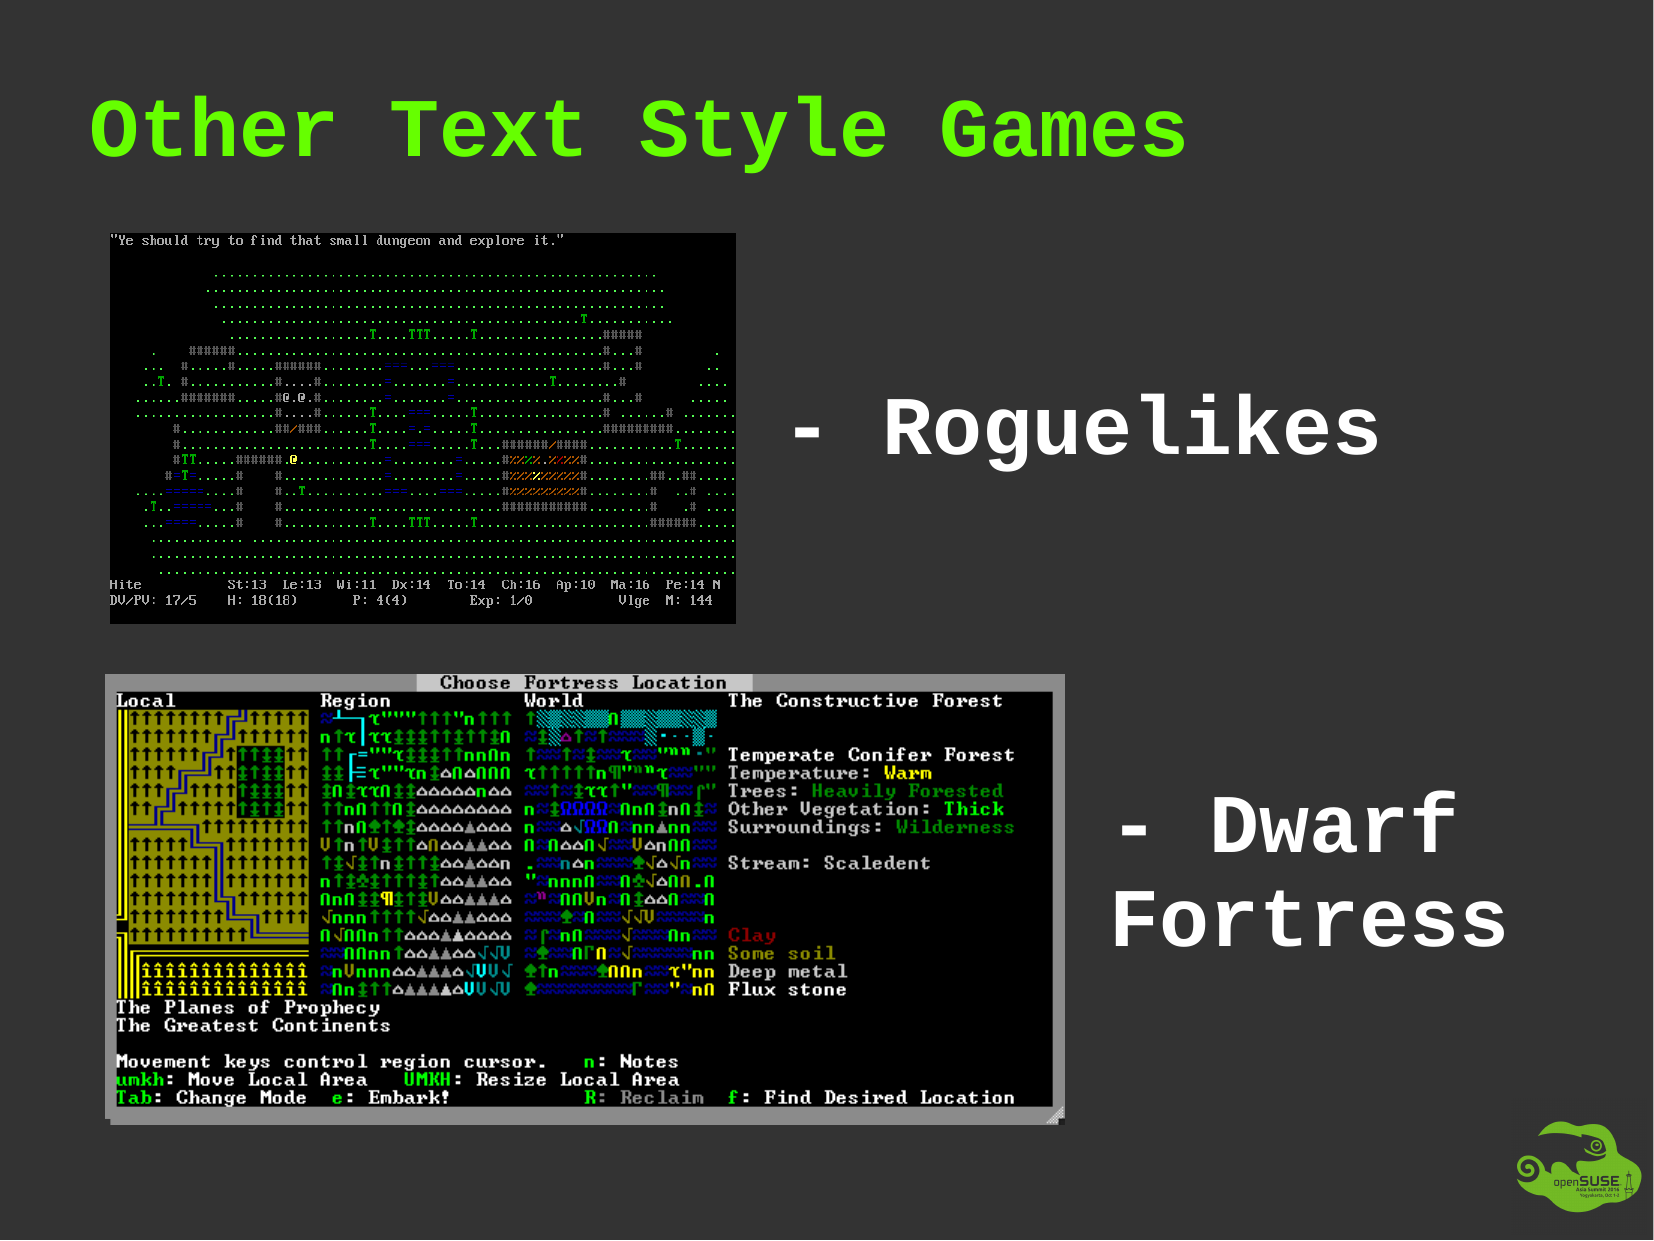

Other Text Style Games
- Roguelikes
- Dwarf
Fortress